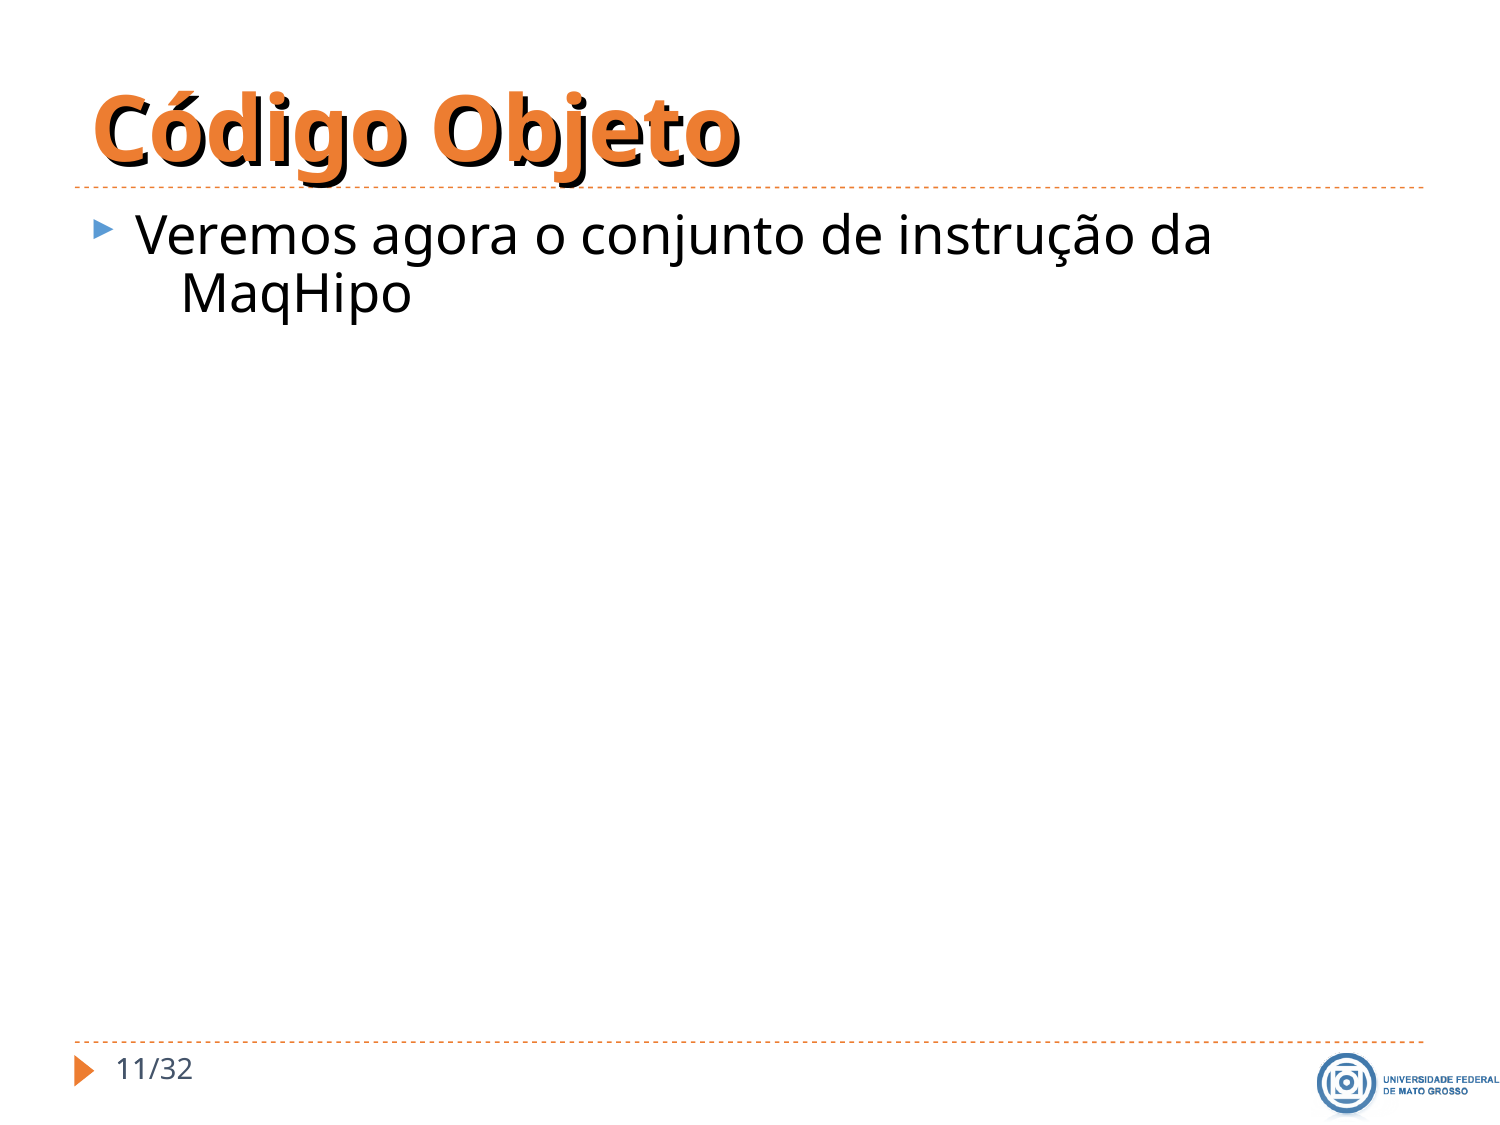

# Código Objeto
Veremos agora o conjunto de instrução da MaqHipo
11